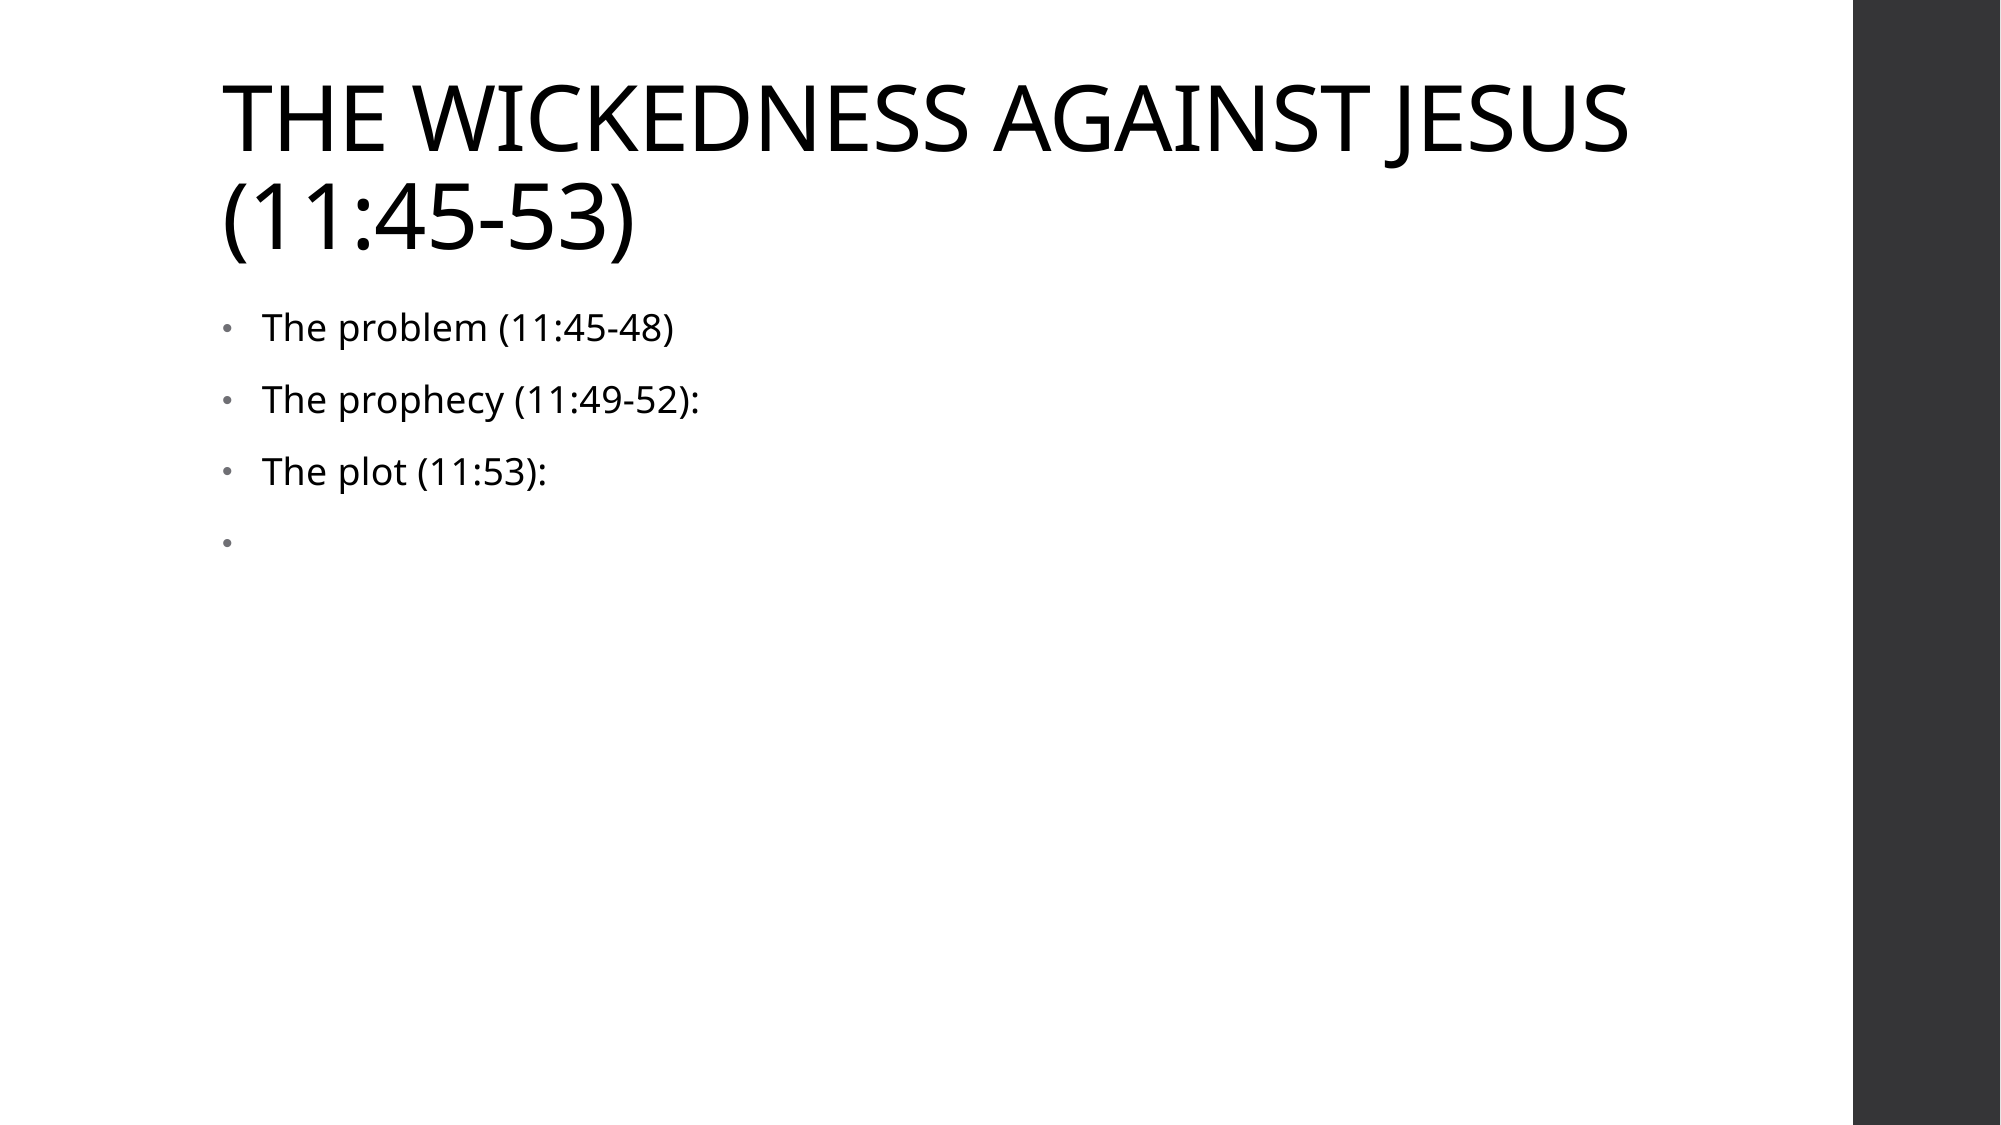

# THE WICKEDNESS AGAINST JESUS (11:45-53)
 The problem (11:45-48)
 The prophecy (11:49-52):
 The plot (11:53):